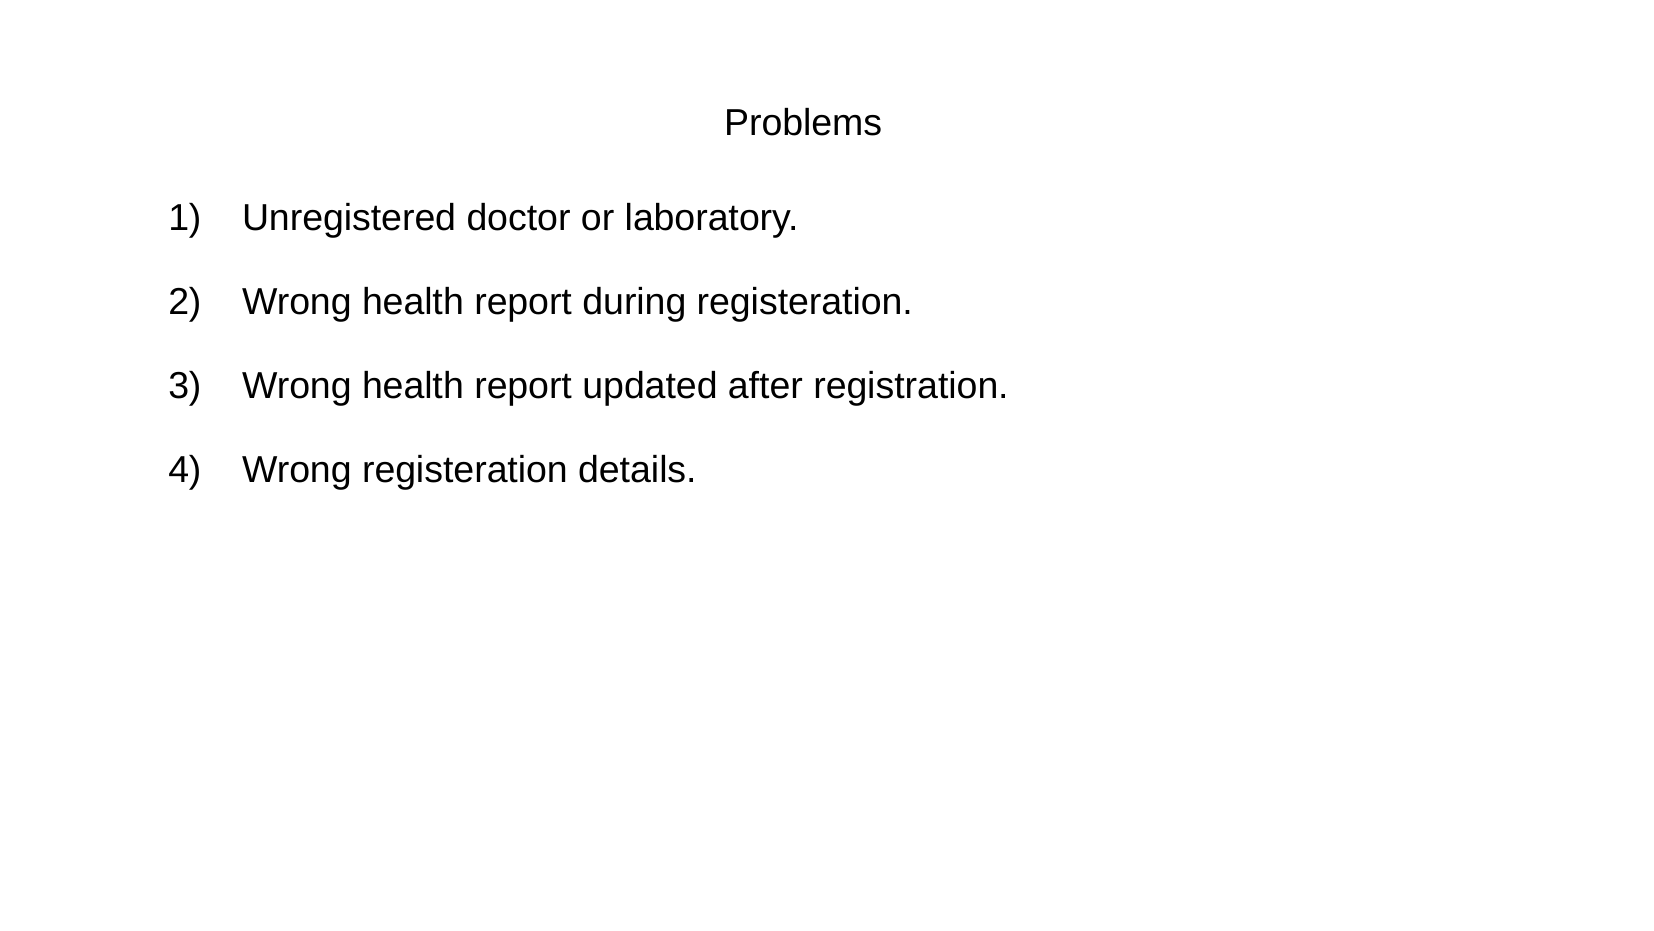

Problems
1)	Unregistered doctor or laboratory.
2) 	Wrong health report during registeration.
3) 	Wrong health report updated after registration.
4)	Wrong registeration details.